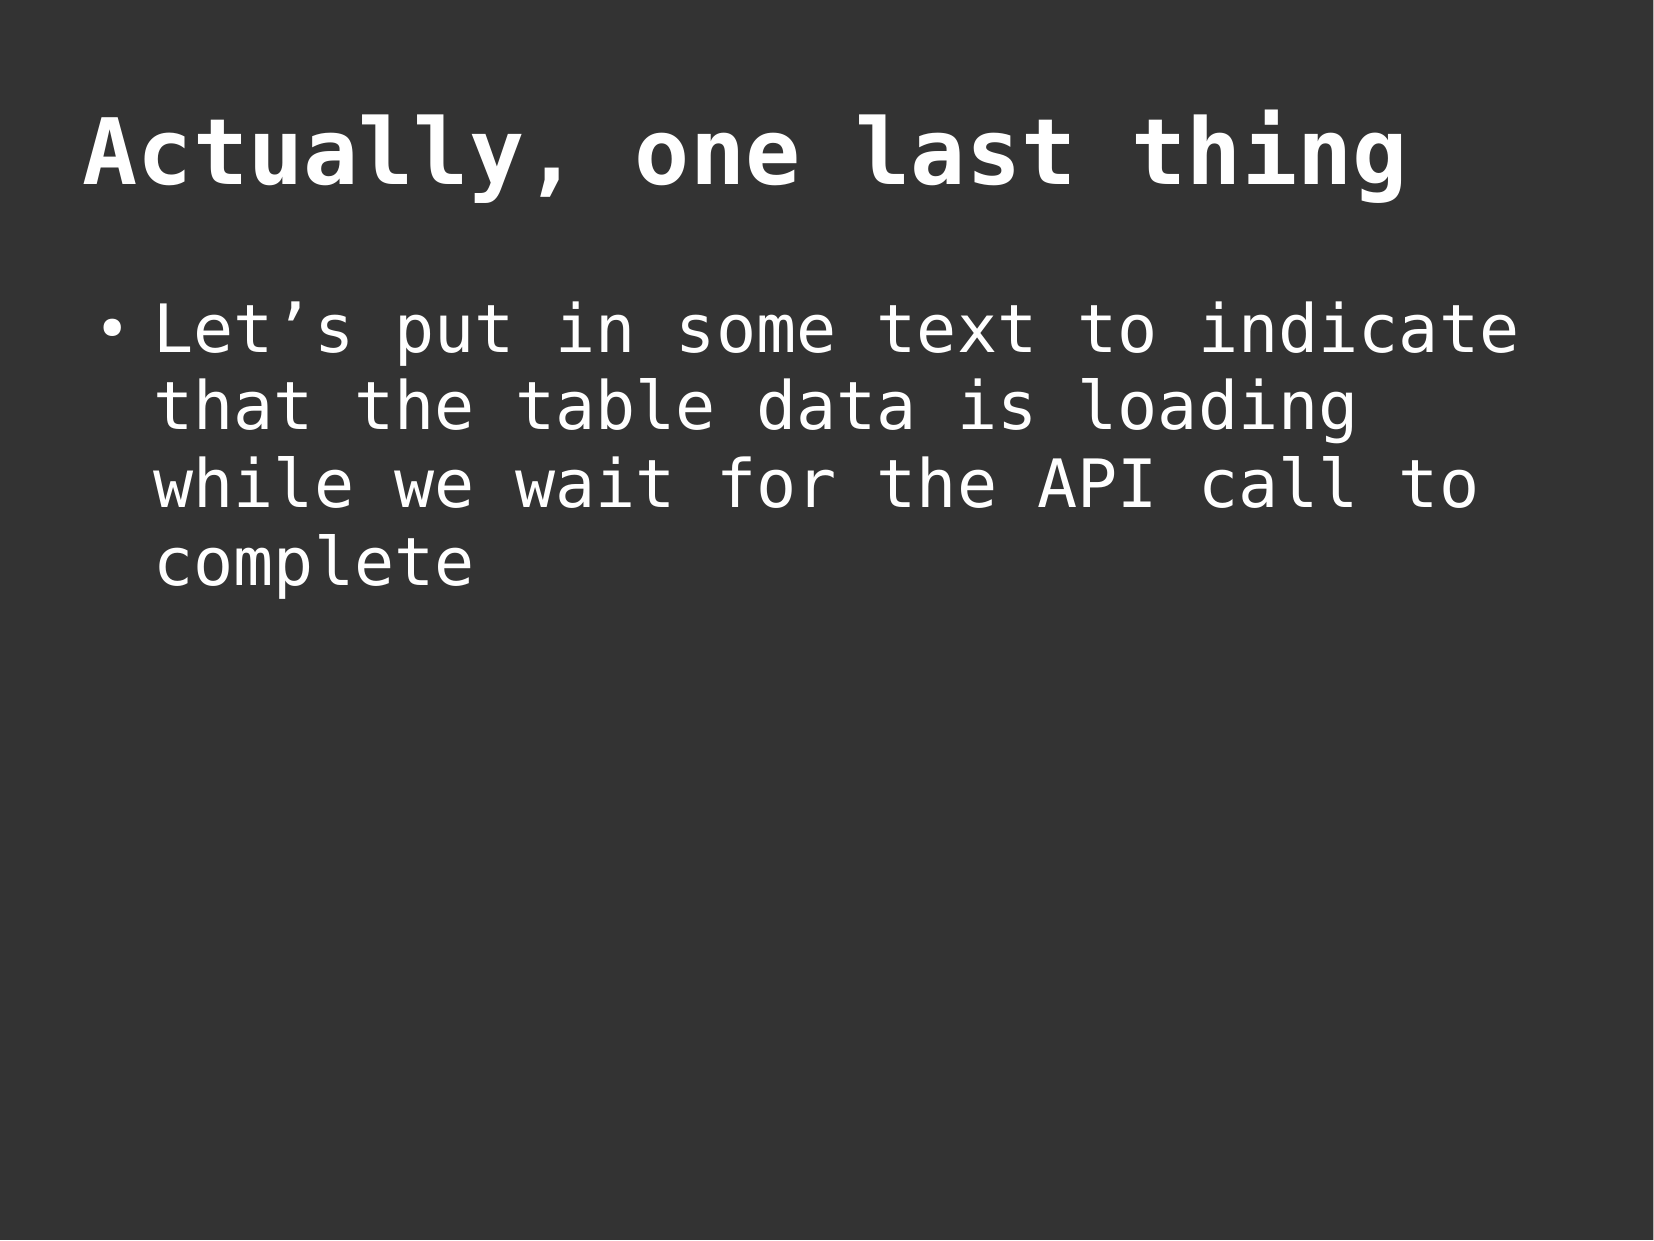

# Actually, one last thing
Let’s put in some text to indicate that the table data is loading while we wait for the API call to complete